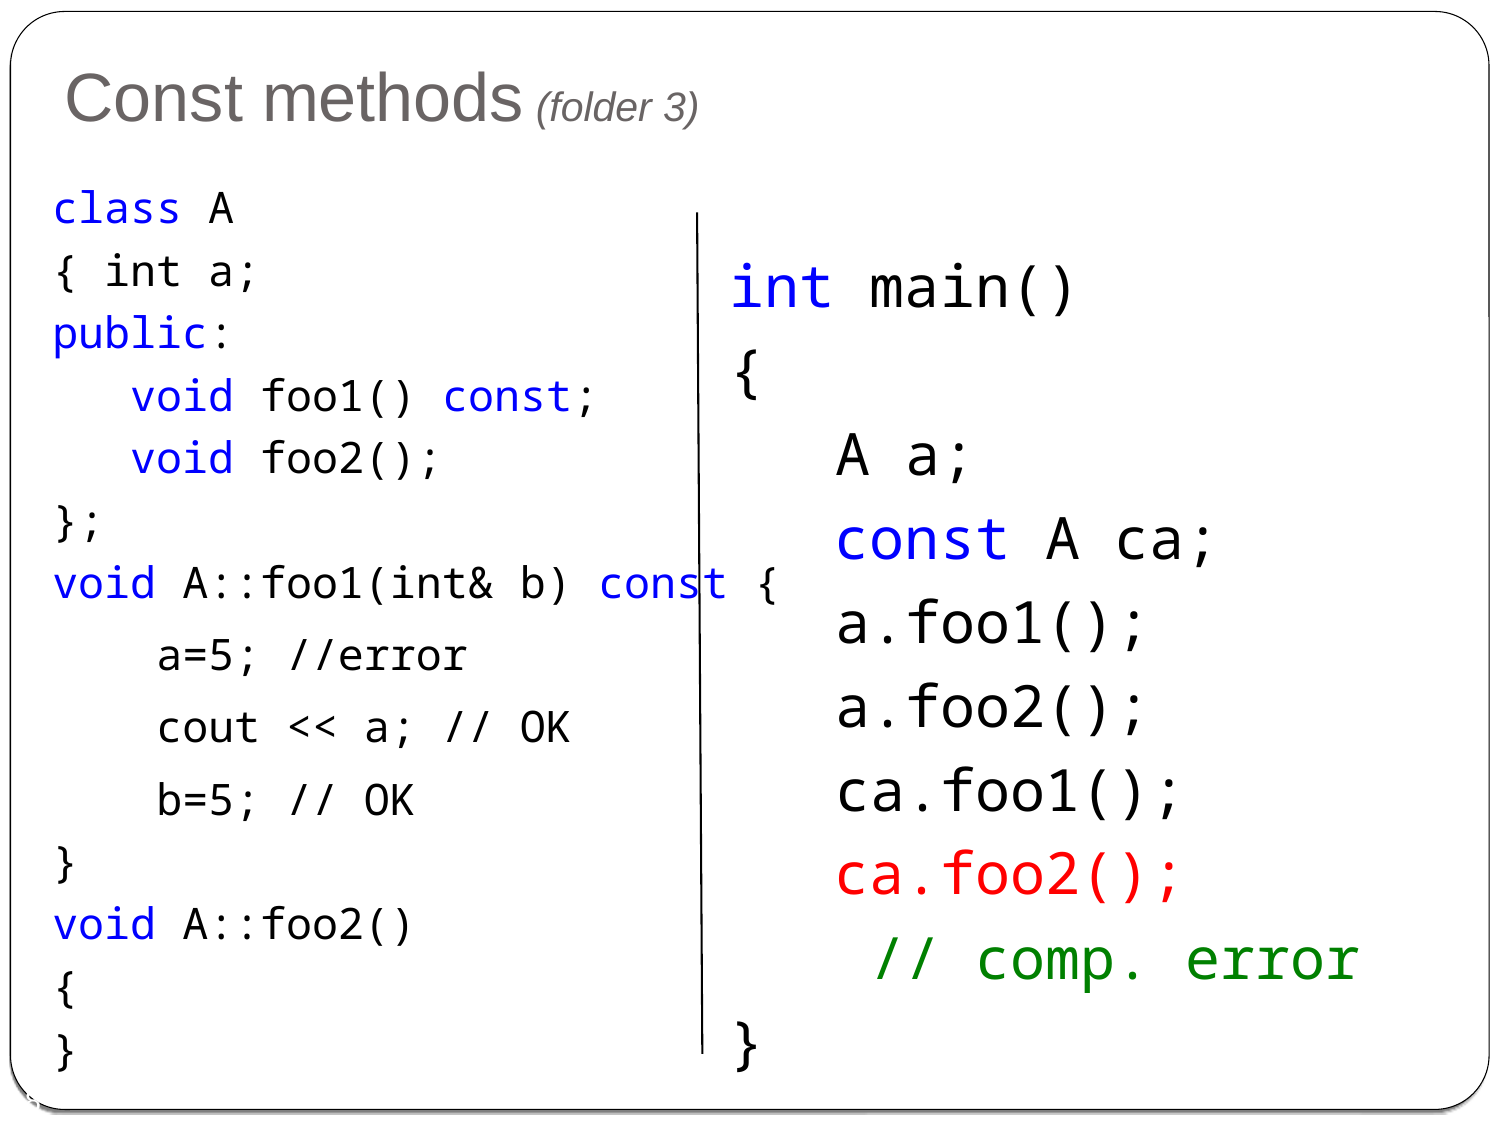

# Const methods (folder 3)
class A
{ int a;
public:
   void foo1() const;
   void foo2();
};
void A::foo1(int& b) const {
 a=5; //error
 cout << a; // OK
 b=5; // OK
}
void A::foo2()
{
}
int main()
{
   A a;
   const A ca;
   a.foo1();
   a.foo2();
   ca.foo1();
   ca.foo2();
 // comp. error
}